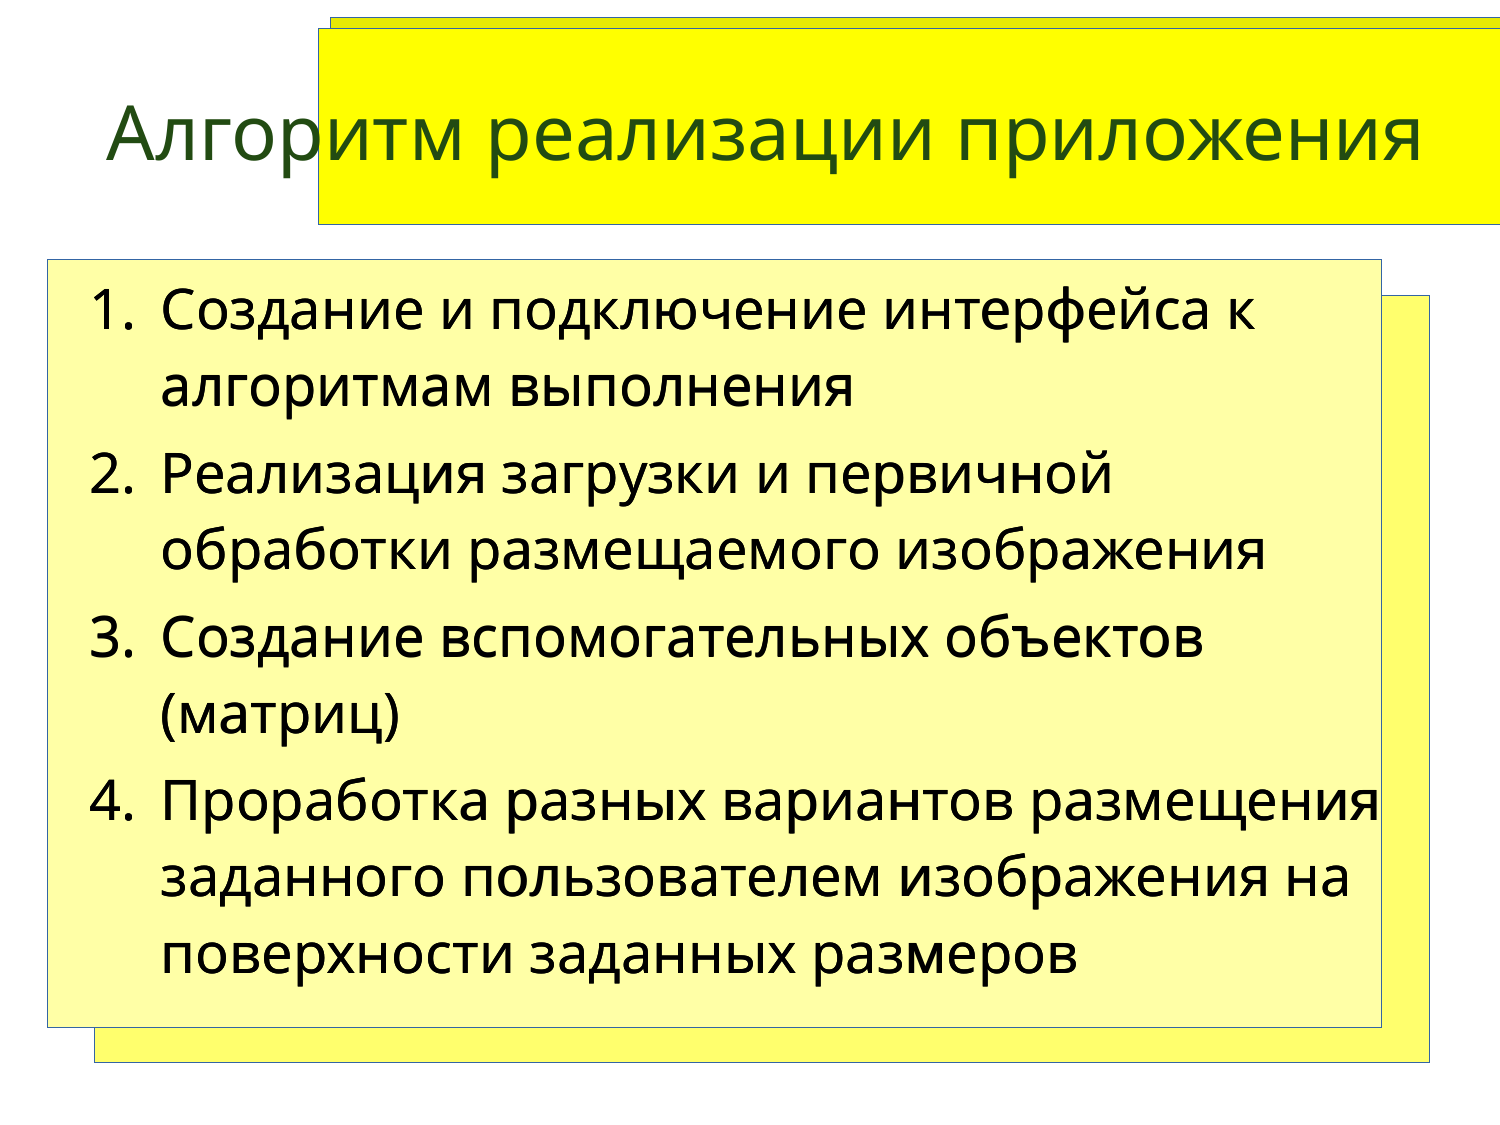

Алгоритм реализации приложения
Создание и подключение интерфейса к алгоритмам выполнения
Реализация загрузки и первичной обработки размещаемого изображения
Создание вспомогательных объектов (матриц)
Проработка разных вариантов размещения заданного пользователем изображения на поверхности заданных размеров
Создание и подключение интерфейса к алгоритмам выполнения
Реализация загрузки и первичной обработки размещаемого изображения
Создание вспомогательных объектов (матриц)
Проработка разных вариантов размещения заданного пользователем изображения на поверхности заданных размеров